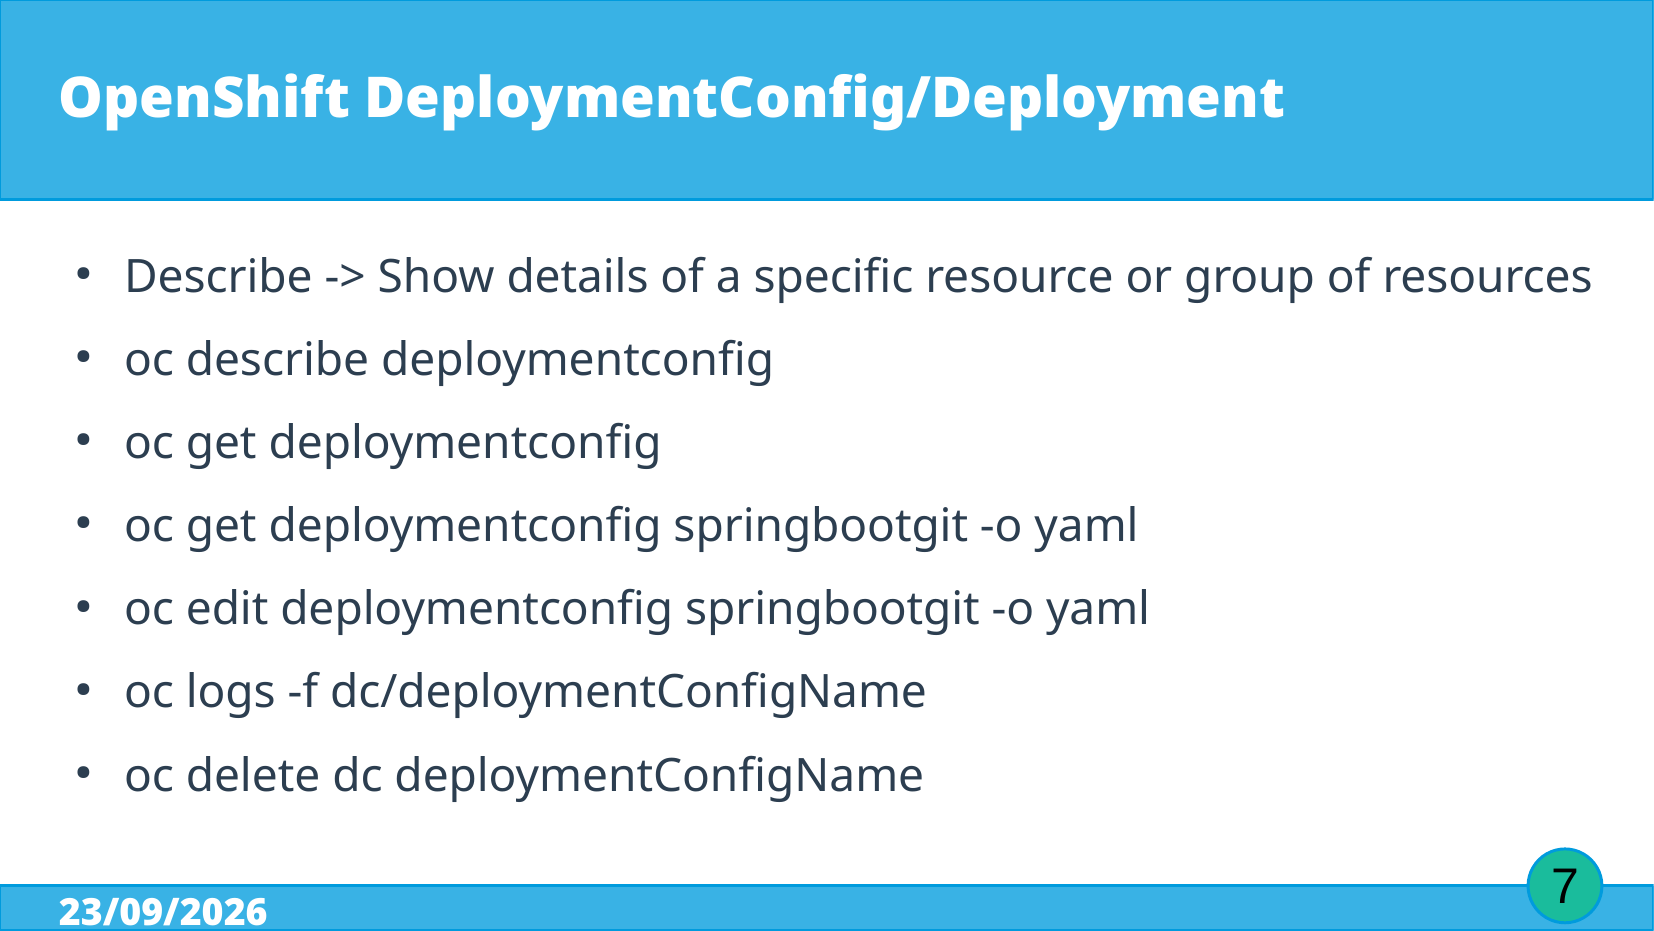

# OpenShift DeploymentConfig/Deployment
Describe -> Show details of a specific resource or group of resources
oc describe deploymentconfig
oc get deploymentconfig
oc get deploymentconfig springbootgit -o yaml
oc edit deploymentconfig springbootgit -o yaml
oc logs -f dc/deploymentConfigName
oc delete dc deploymentConfigName